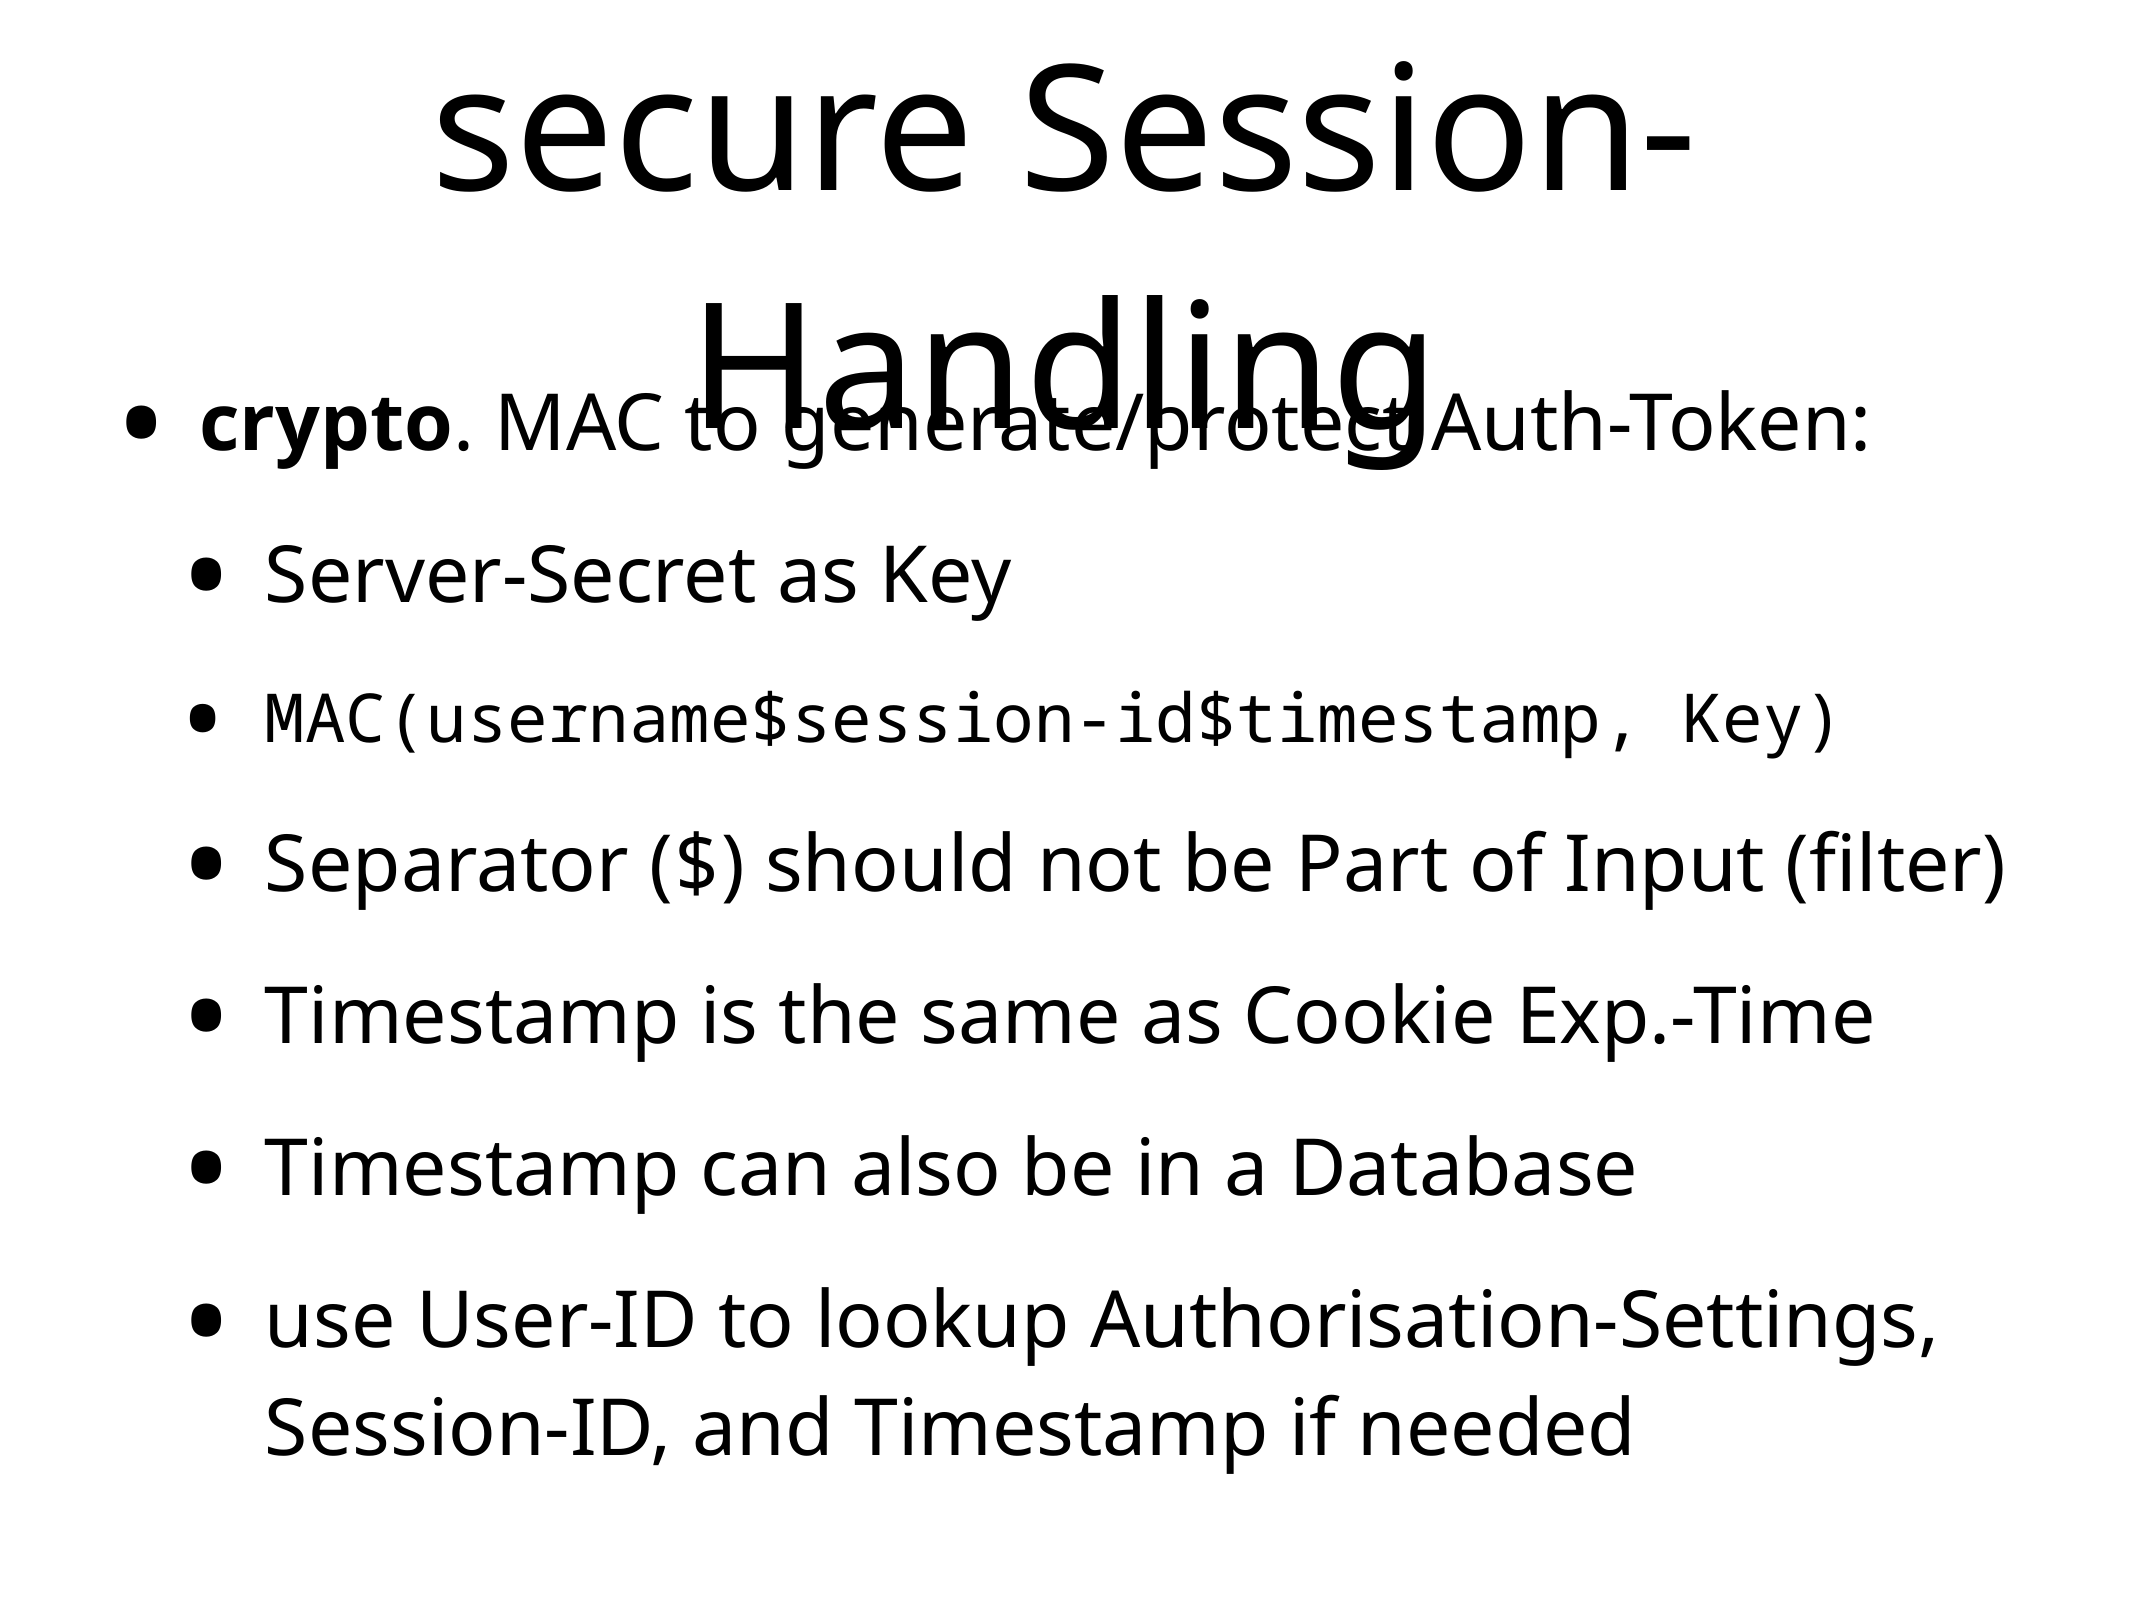

# secure Session-Handling
crypto. MAC to generate/protect Auth-Token:
Server-Secret as Key
MAC(username$session-id$timestamp, Key)
Separator ($) should not be Part of Input (filter)
Timestamp is the same as Cookie Exp.-Time
Timestamp can also be in a Database
use User-ID to lookup Authorisation-Settings, Session-ID, and Timestamp if needed